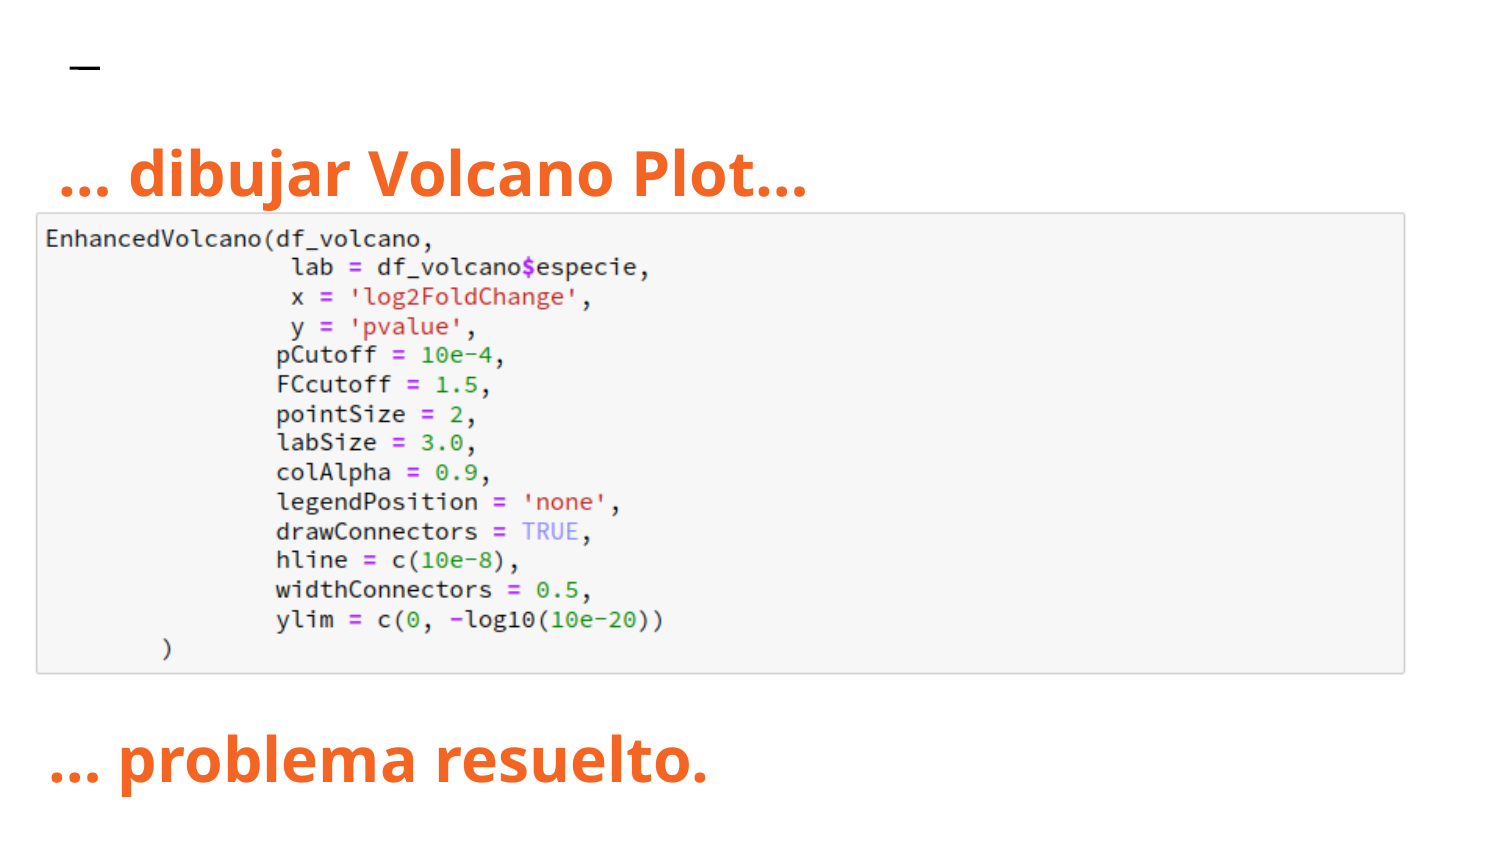

# … dibujar Volcano Plot…
… problema resuelto.